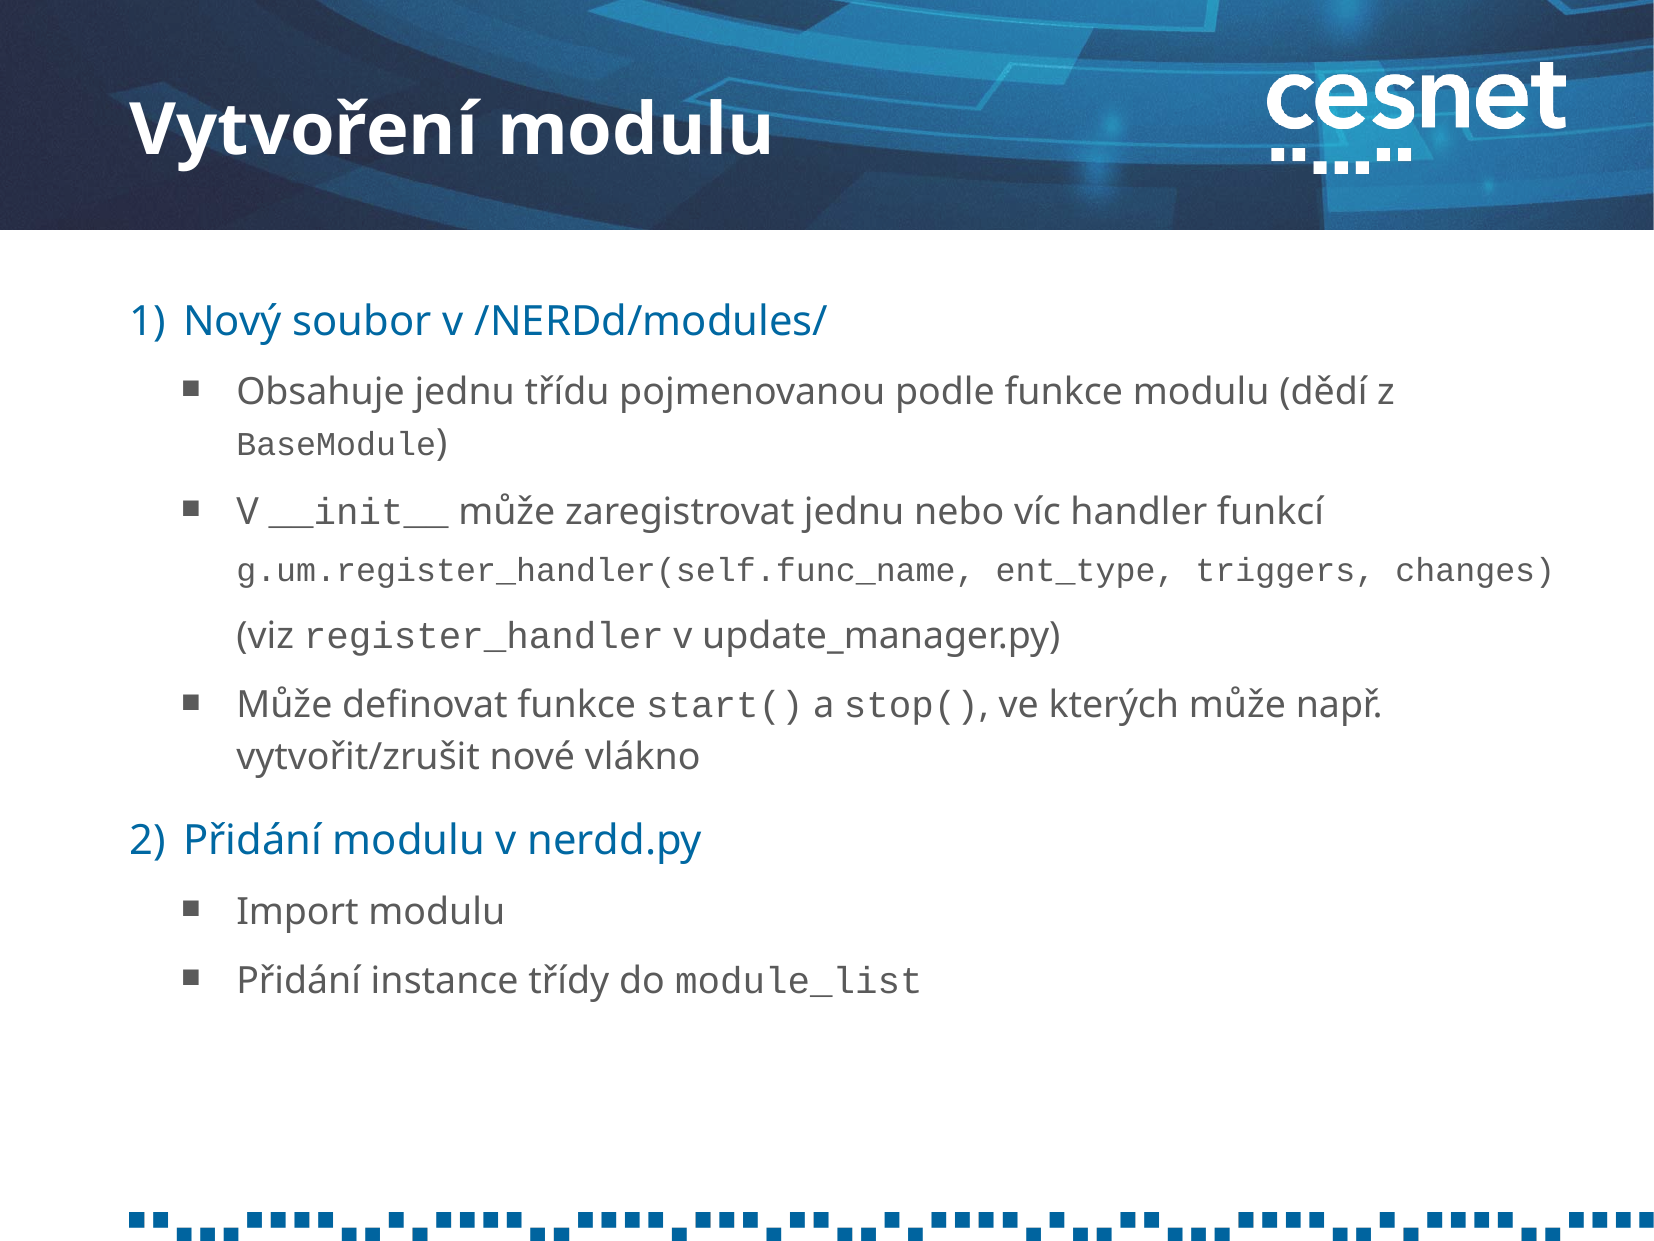

# Vytvoření modulu
Nový soubor v /NERDd/modules/
Obsahuje jednu třídu pojmenovanou podle funkce modulu (dědí z BaseModule)
V __init__ může zaregistrovat jednu nebo víc handler funkcí
g.um.register_handler(self.func_name, ent_type, triggers, changes)
(viz register_handler v update_manager.py)
Může definovat funkce start() a stop(), ve kterých může např. vytvořit/zrušit nové vlákno
Přidání modulu v nerdd.py
Import modulu
Přidání instance třídy do module_list